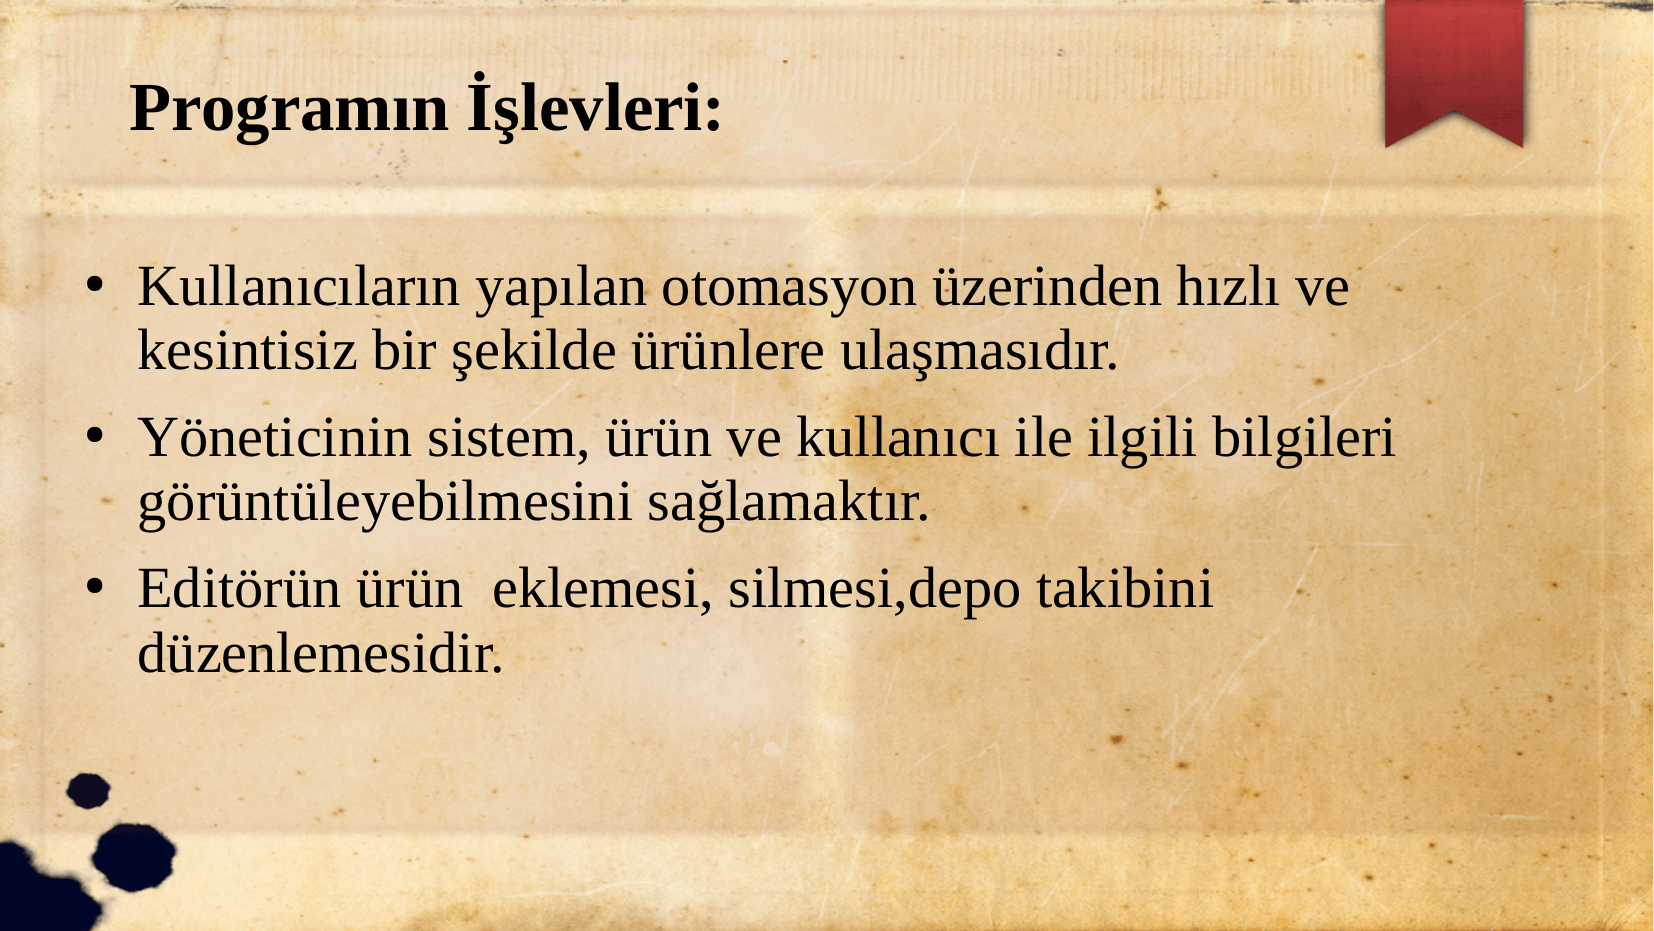

# Programın İşlevleri:
Kullanıcıların yapılan otomasyon üzerinden hızlı ve kesintisiz bir şekilde ürünlere ulaşmasıdır.
Yöneticinin sistem, ürün ve kullanıcı ile ilgili bilgileri görüntüleyebilmesini sağlamaktır.
Editörün ürün eklemesi, silmesi,depo takibini düzenlemesidir.